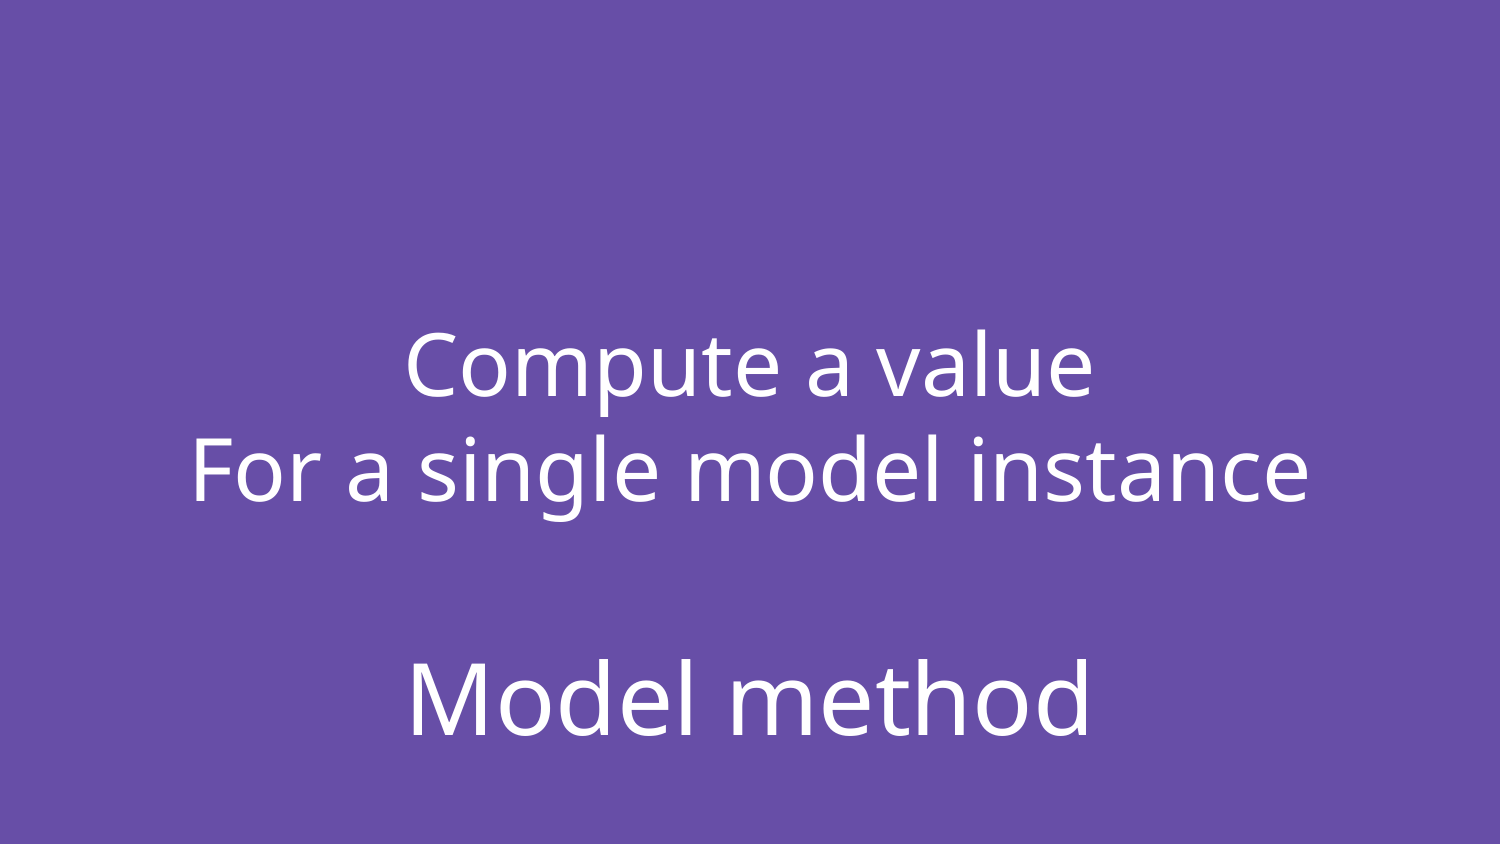

# Compute a value For a single model instance
Model method